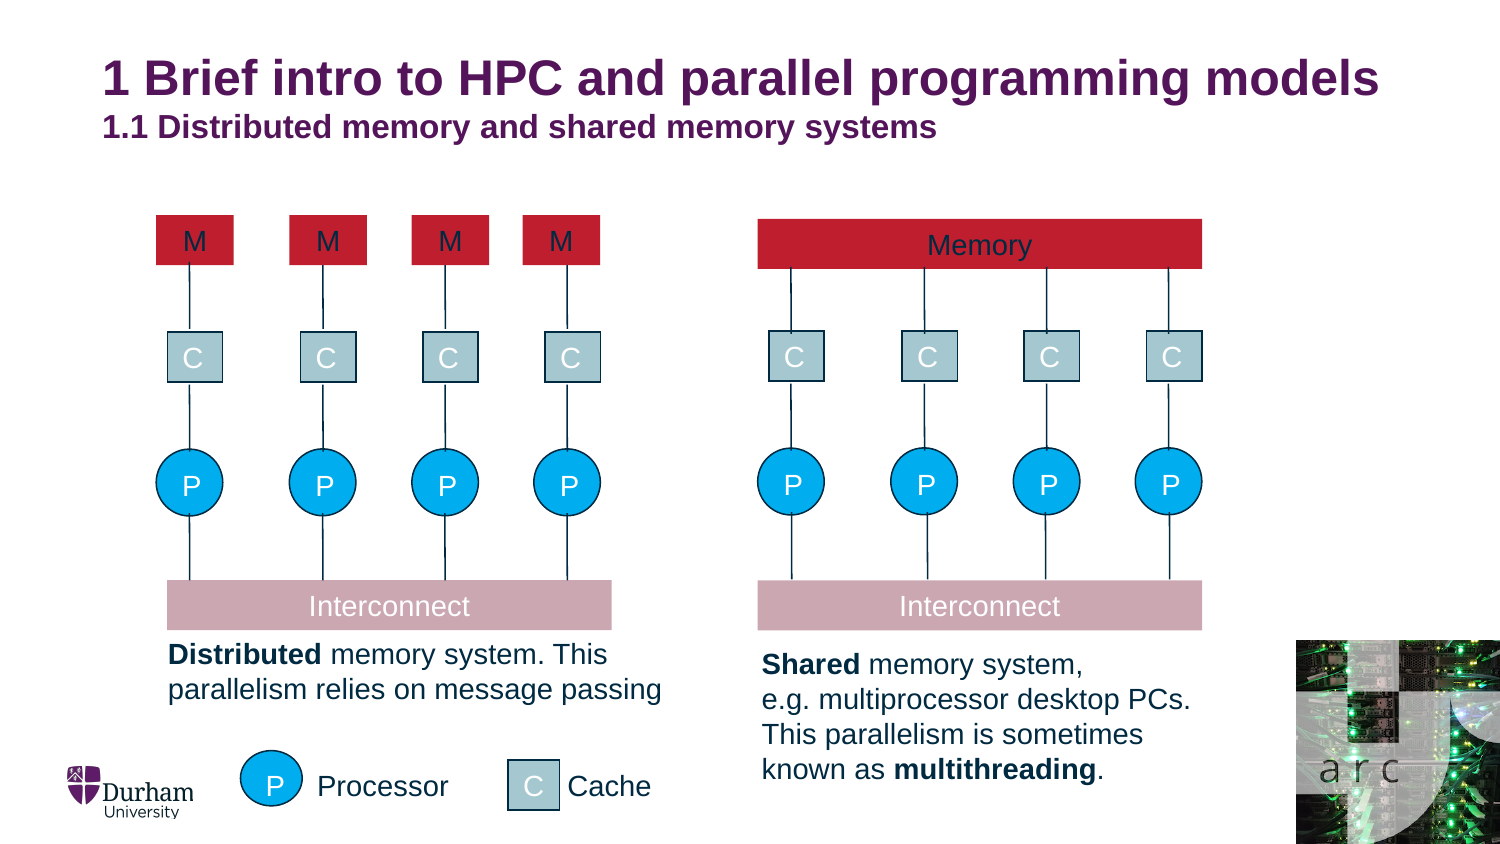

# 1 Brief intro to HPC and parallel programming models 1.1 Distributed memory and shared memory systems
M
M
M
M
C
C
C
C
P
P
P
P
Interconnect
Distributed memory system. This parallelism relies on message passing
Memory
C
C
C
C
P
P
P
P
Interconnect
Shared memory system,
e.g. multiprocessor desktop PCs. This parallelism is sometimes known as multithreading.
P
Processor
C
Cache